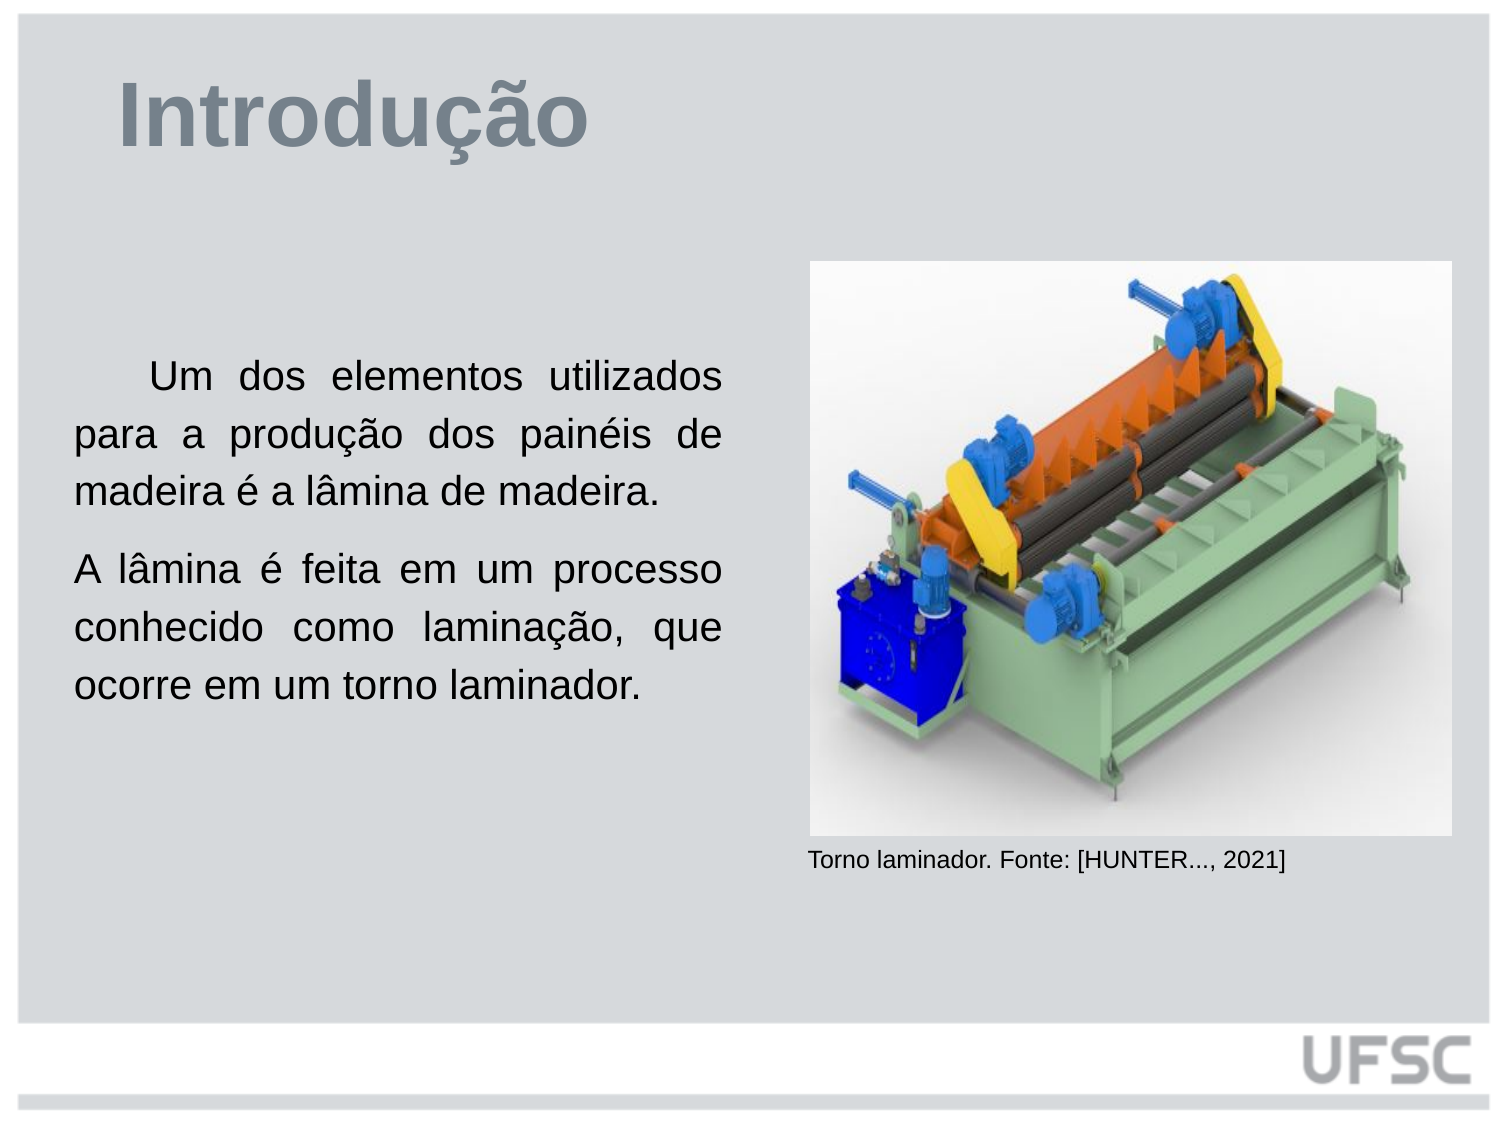

Introdução
	Um dos elementos utilizados para a produção dos painéis de madeira é a lâmina de madeira.
A lâmina é feita em um processo conhecido como laminação, que ocorre em um torno laminador.
Torno laminador. Fonte: [HUNTER..., 2021]